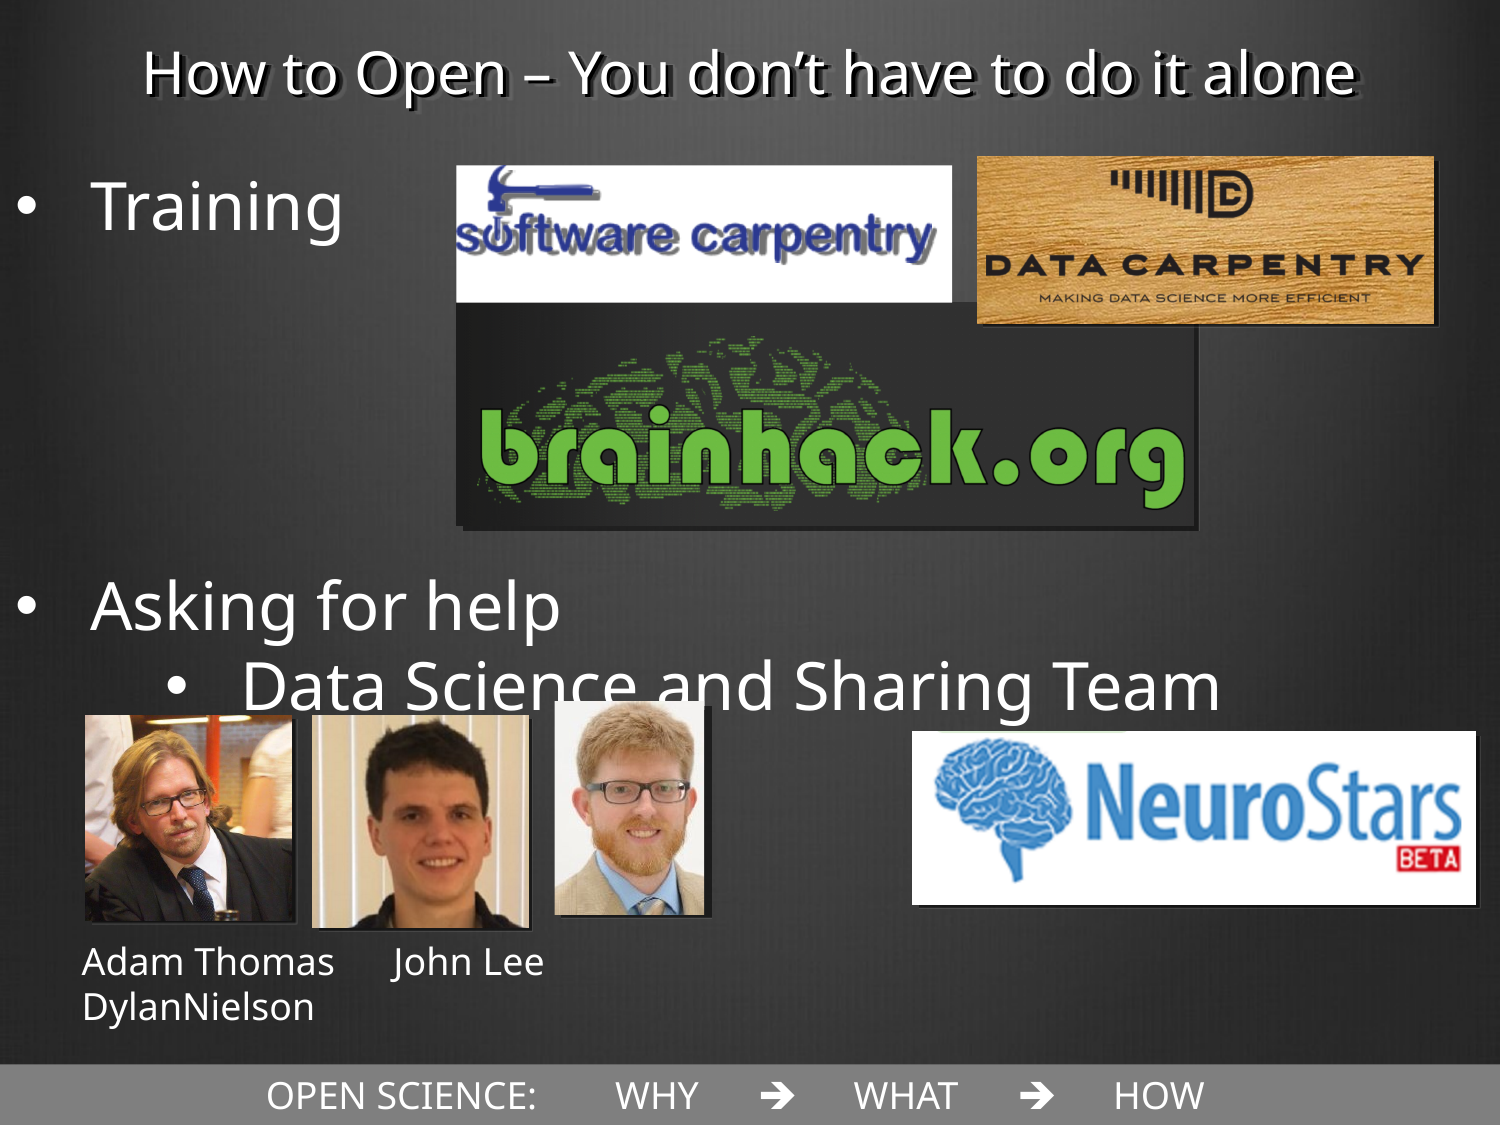

# How to Open – You don’t have to do it alone
Training
Asking for help
Data Science and Sharing Team
Adam Thomas John Lee DylanNielson
OPEN SCIENCE: WHY  WHAT  HOW